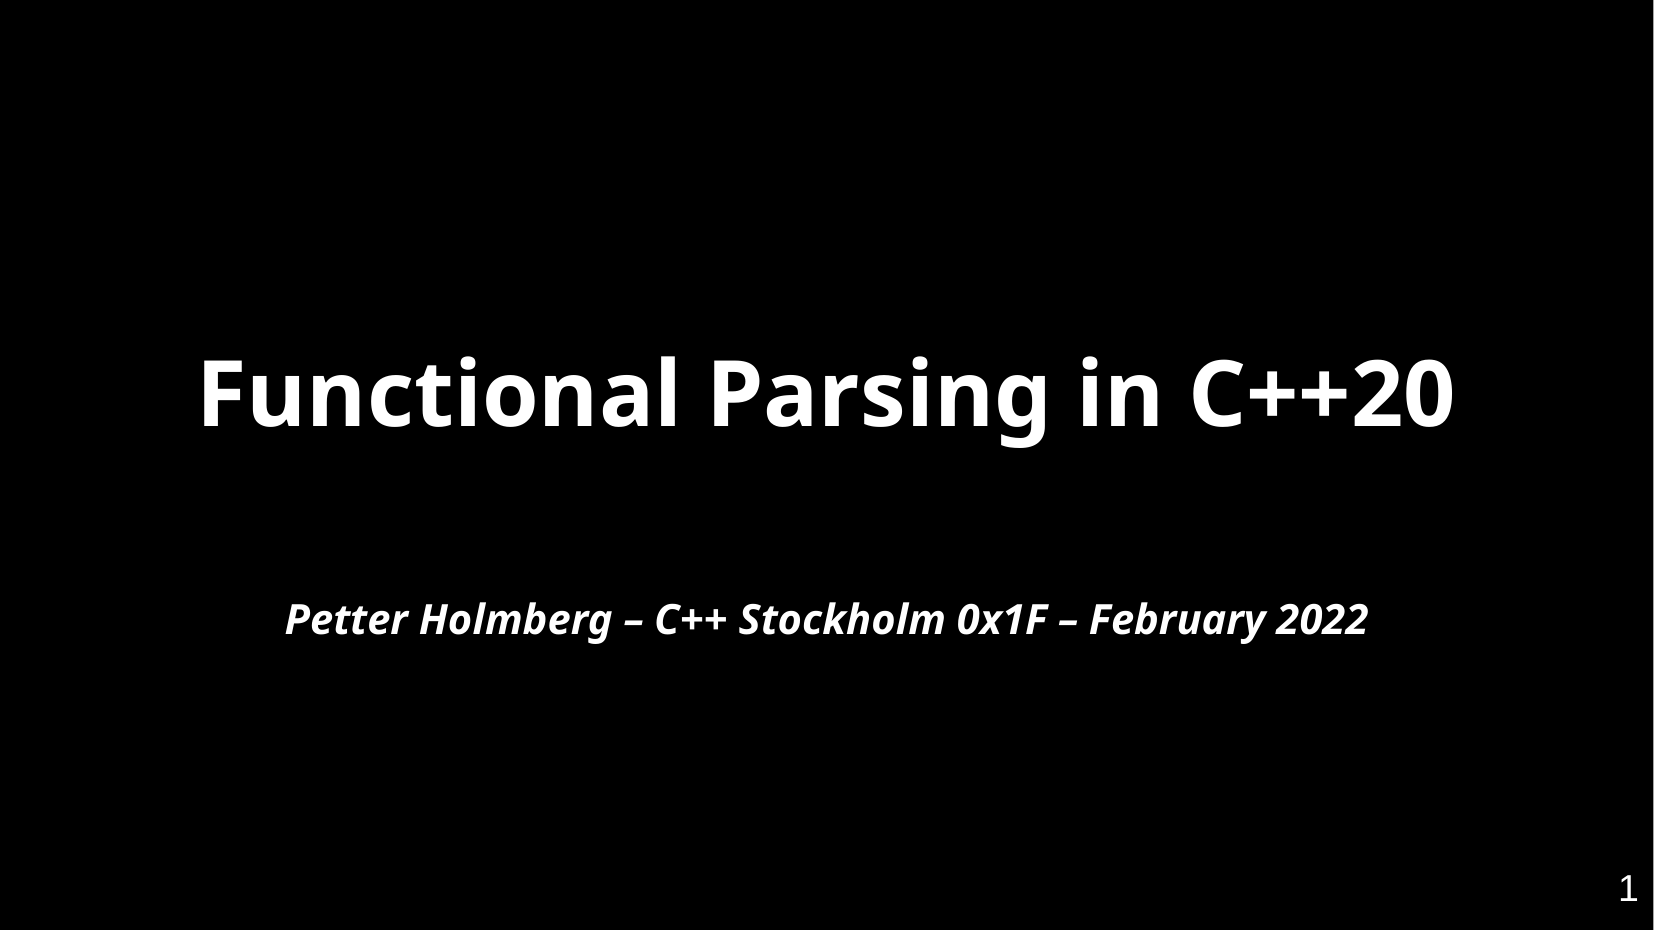

# Functional Parsing in C++20
Petter Holmberg – C++ Stockholm 0x1F – February 2022